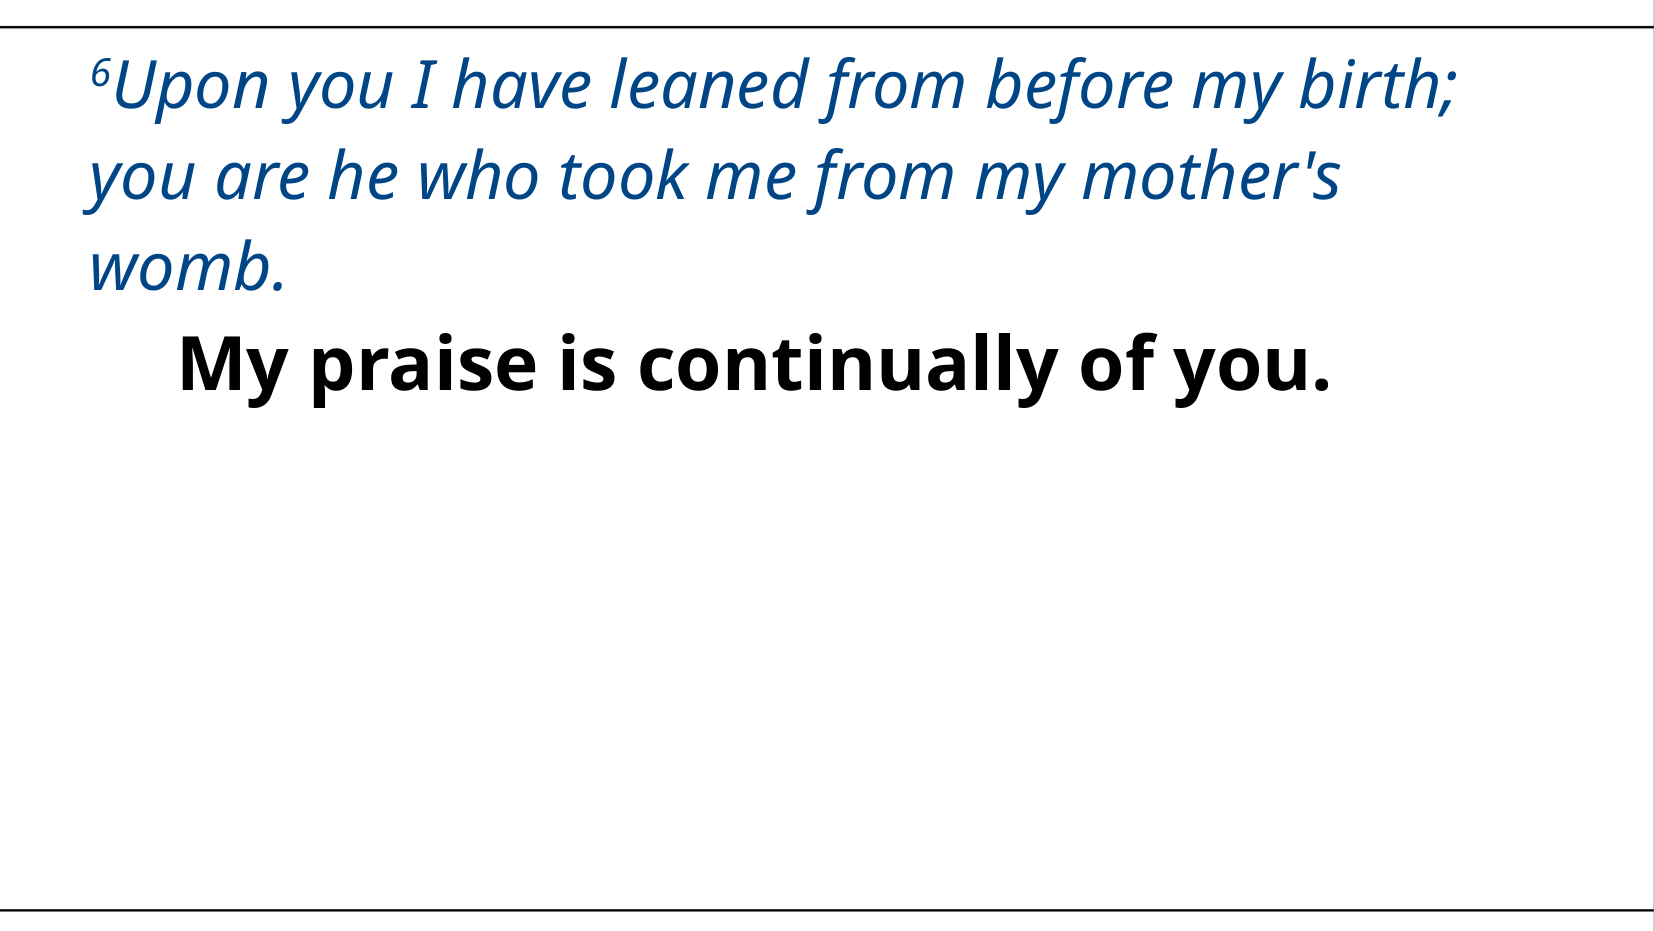

6Upon you I have leaned from before my birth;
you are he who took me from my mother's
womb.
 My praise is continually of you.